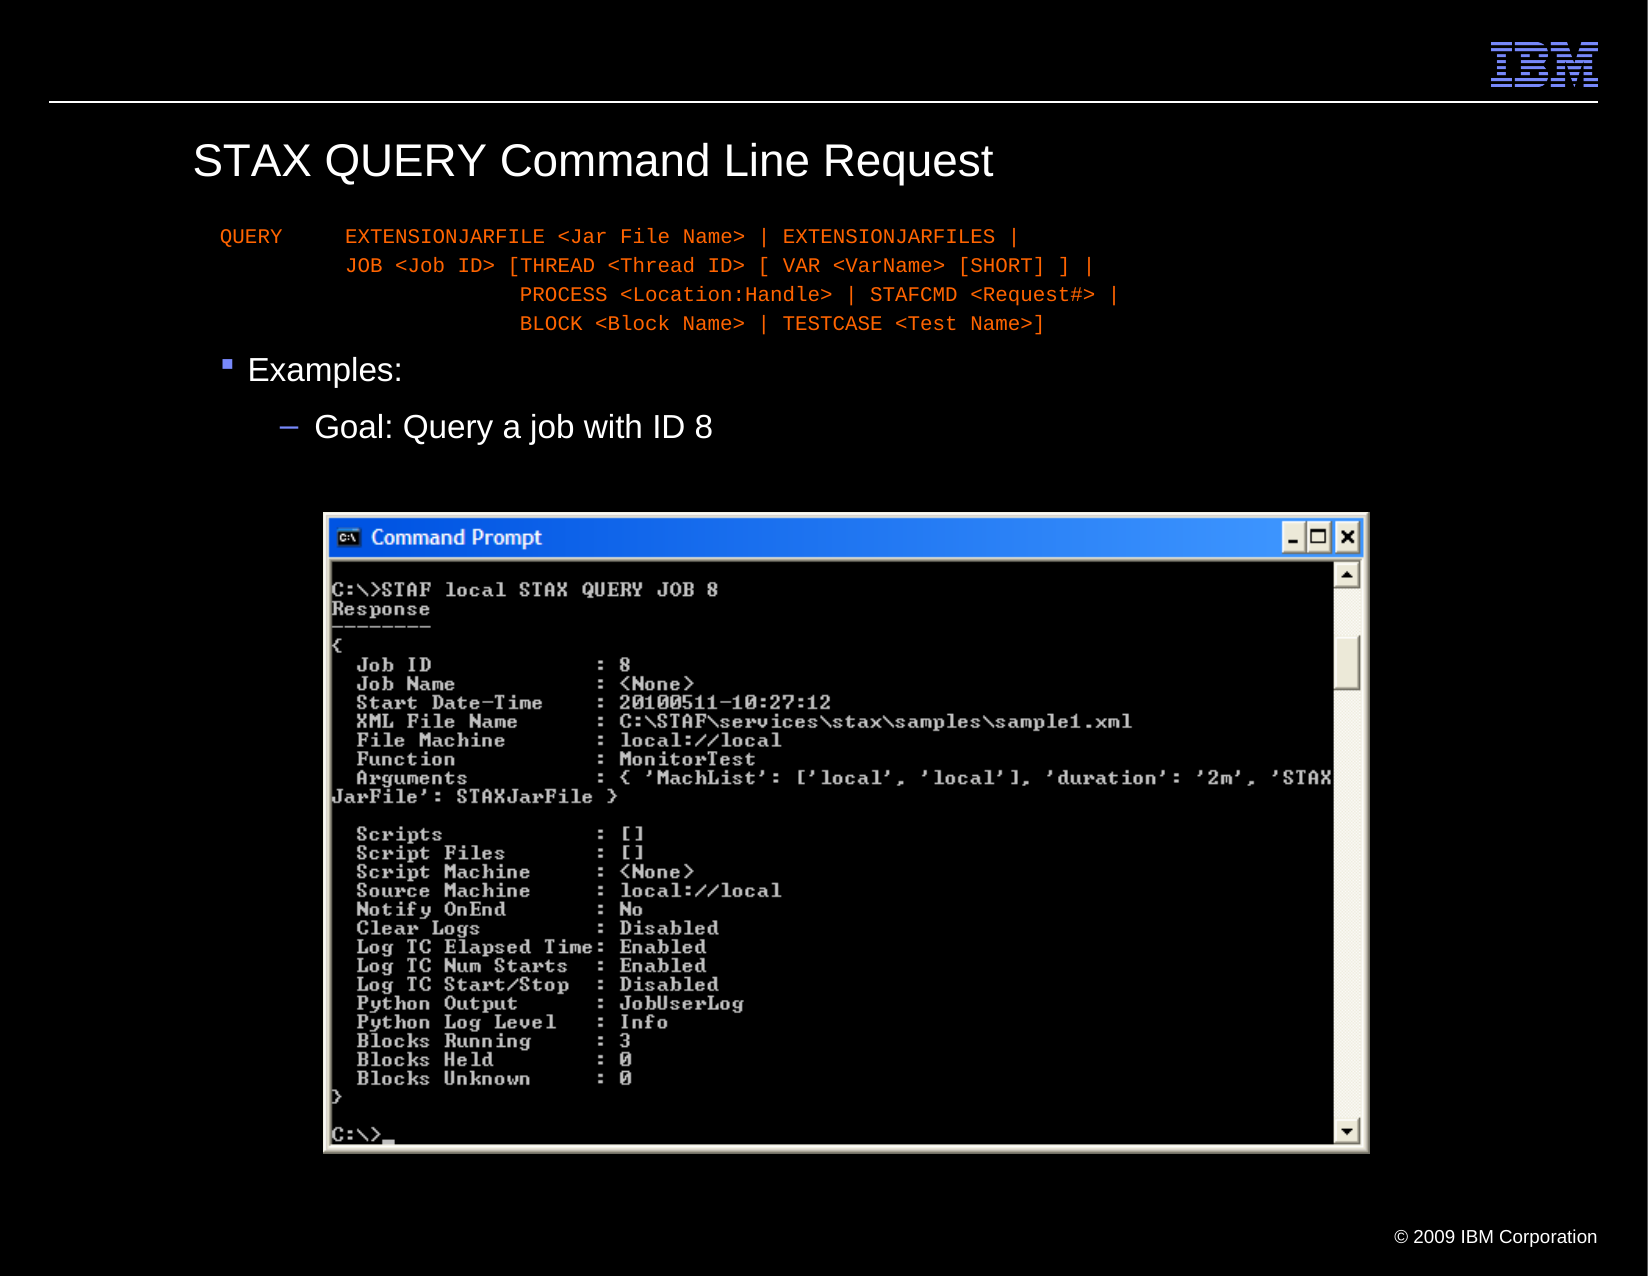

# STAX QUERY Command Line Request
QUERY EXTENSIONJARFILE <Jar File Name> | EXTENSIONJARFILES |
 JOB <Job ID> [THREAD <Thread ID> [ VAR <VarName> [SHORT] ] |
 PROCESS <Location:Handle> | STAFCMD <Request#> |
 BLOCK <Block Name> | TESTCASE <Test Name>]
Examples:
Goal: Query a job with ID 8